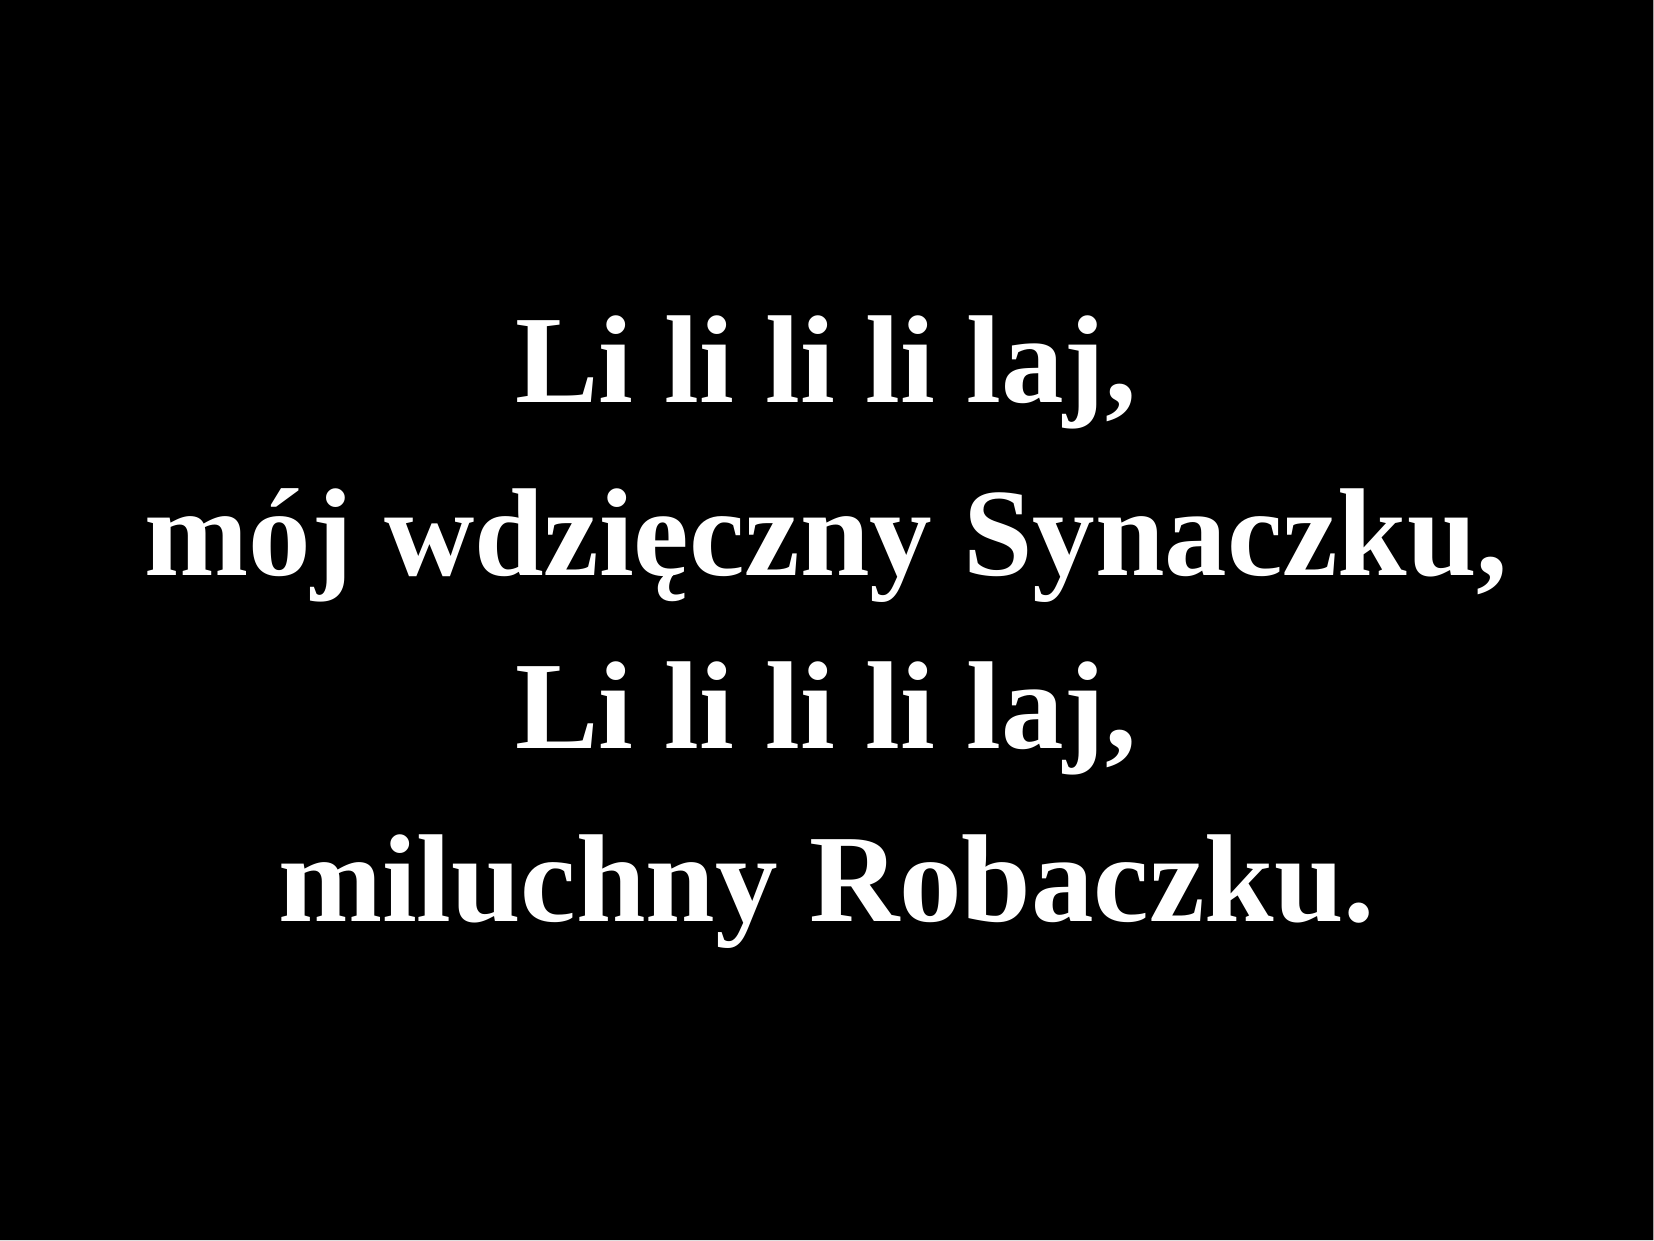

# Li li li li laj, ppp mój wdzięczny Synaczku, ppp Li li li li laj, ppp miluchny Robaczku.